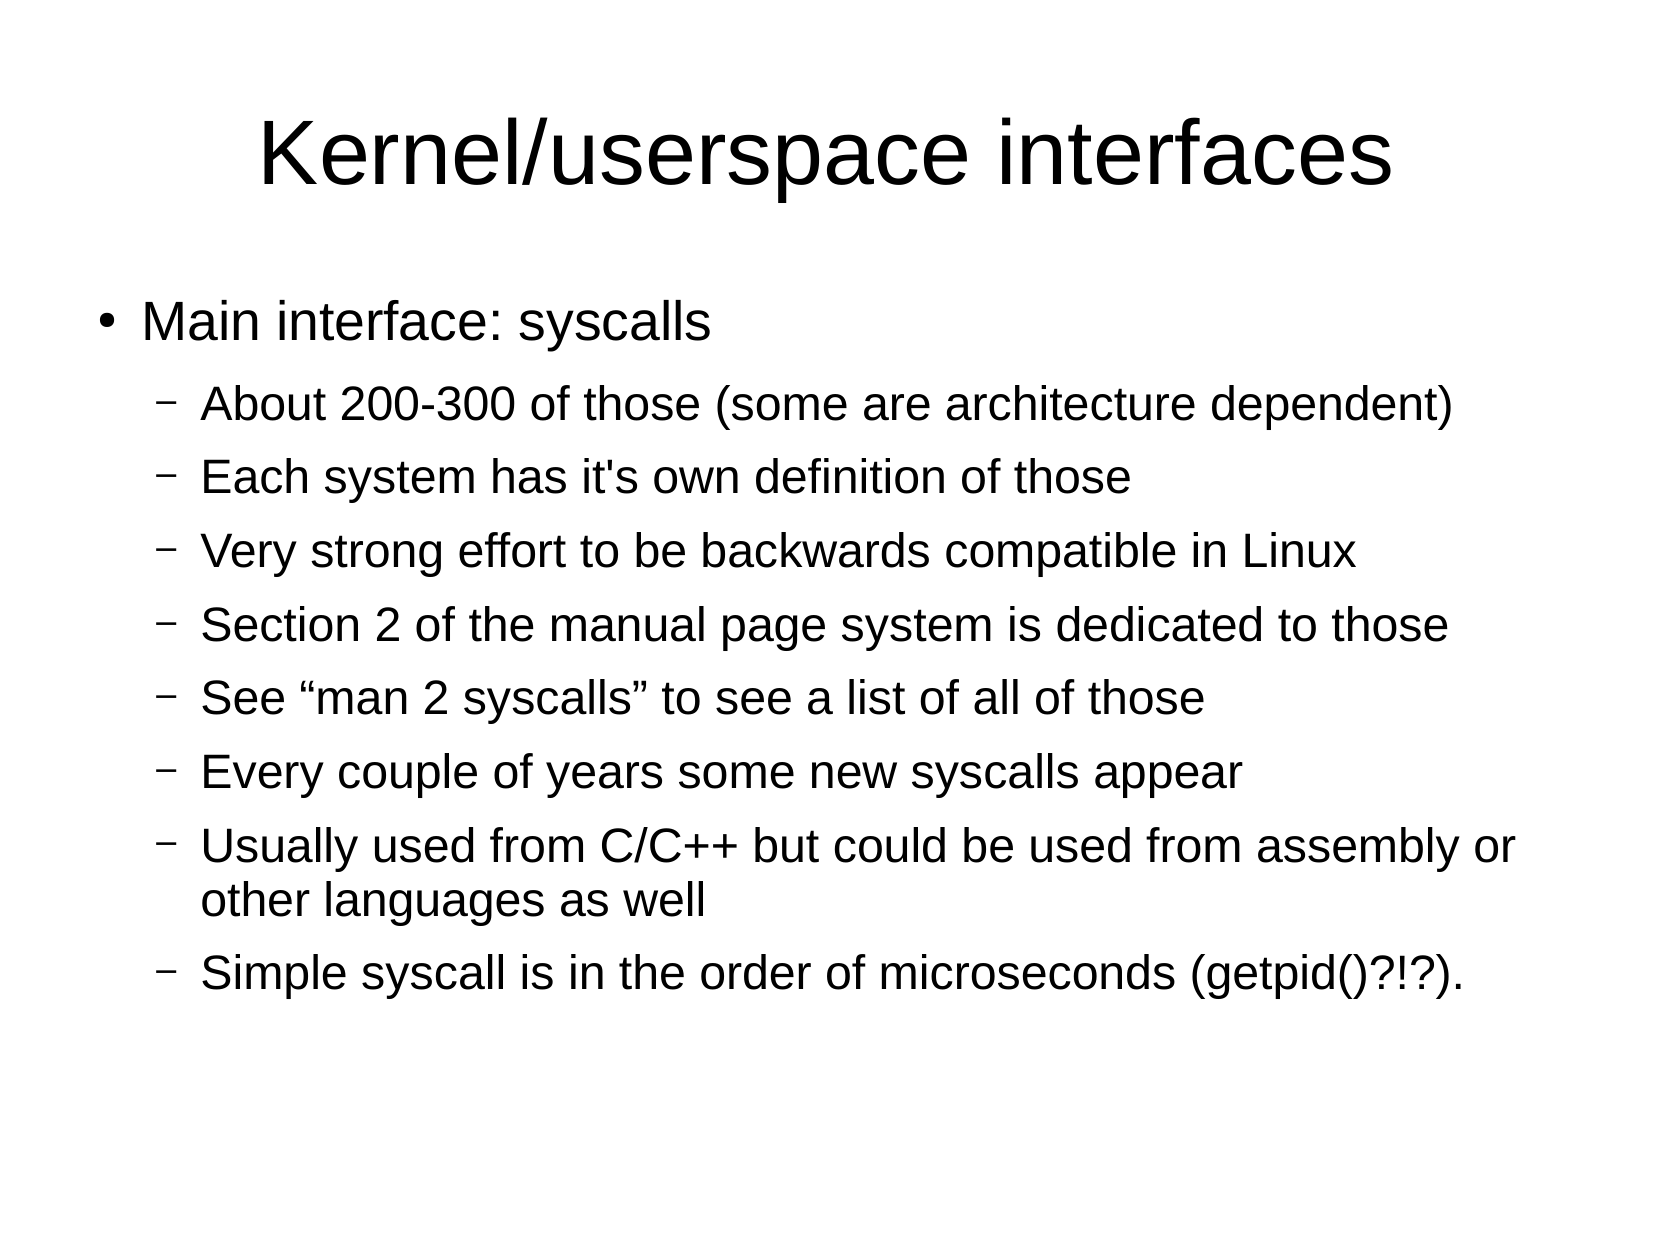

# Kernel/userspace interfaces
Main interface: syscalls
About 200-300 of those (some are architecture dependent)
Each system has it's own definition of those
Very strong effort to be backwards compatible in Linux
Section 2 of the manual page system is dedicated to those
See “man 2 syscalls” to see a list of all of those
Every couple of years some new syscalls appear
Usually used from C/C++ but could be used from assembly or other languages as well
Simple syscall is in the order of microseconds (getpid()?!?).